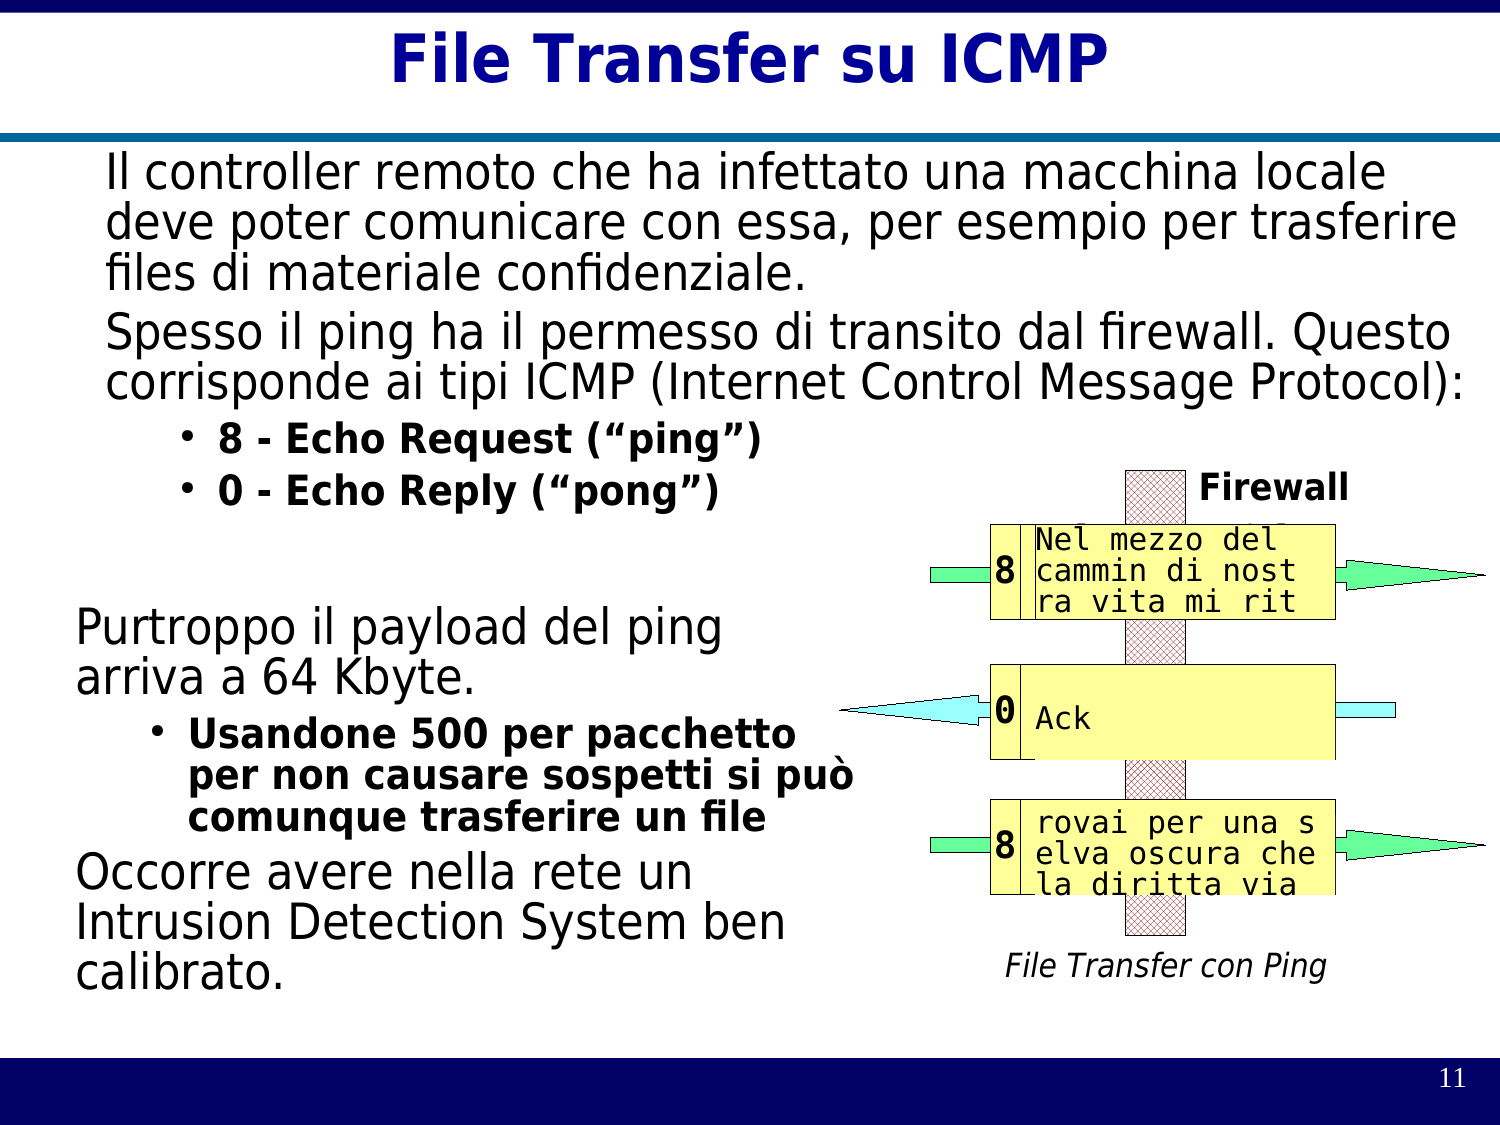

# File Transfer su ICMP
Il controller remoto che ha infettato una macchina locale deve poter comunicare con essa, per esempio per trasferire files di materiale confidenziale.
Spesso il ping ha il permesso di transito dal firewall. Questo corrisponde ai tipi ICMP (Internet Control Message Protocol):
8 - Echo Request (“ping”)
0 - Echo Reply (“pong”)
Firewall
8
8
Nel mezzo del
cammin di nost
ra vita mi rit
Nel mezzo del
cammin di nost
ra vita mi rit
Purtroppo il payload del ping arriva a 64 Kbyte.
Usandone 500 per pacchetto per non causare sospetti si può comunque trasferire un file
Occorre avere nella rete un Intrusion Detection System ben calibrato.
0
Ack
8
rovai per una s
elva oscura che
la diritta via
File Transfer con Ping